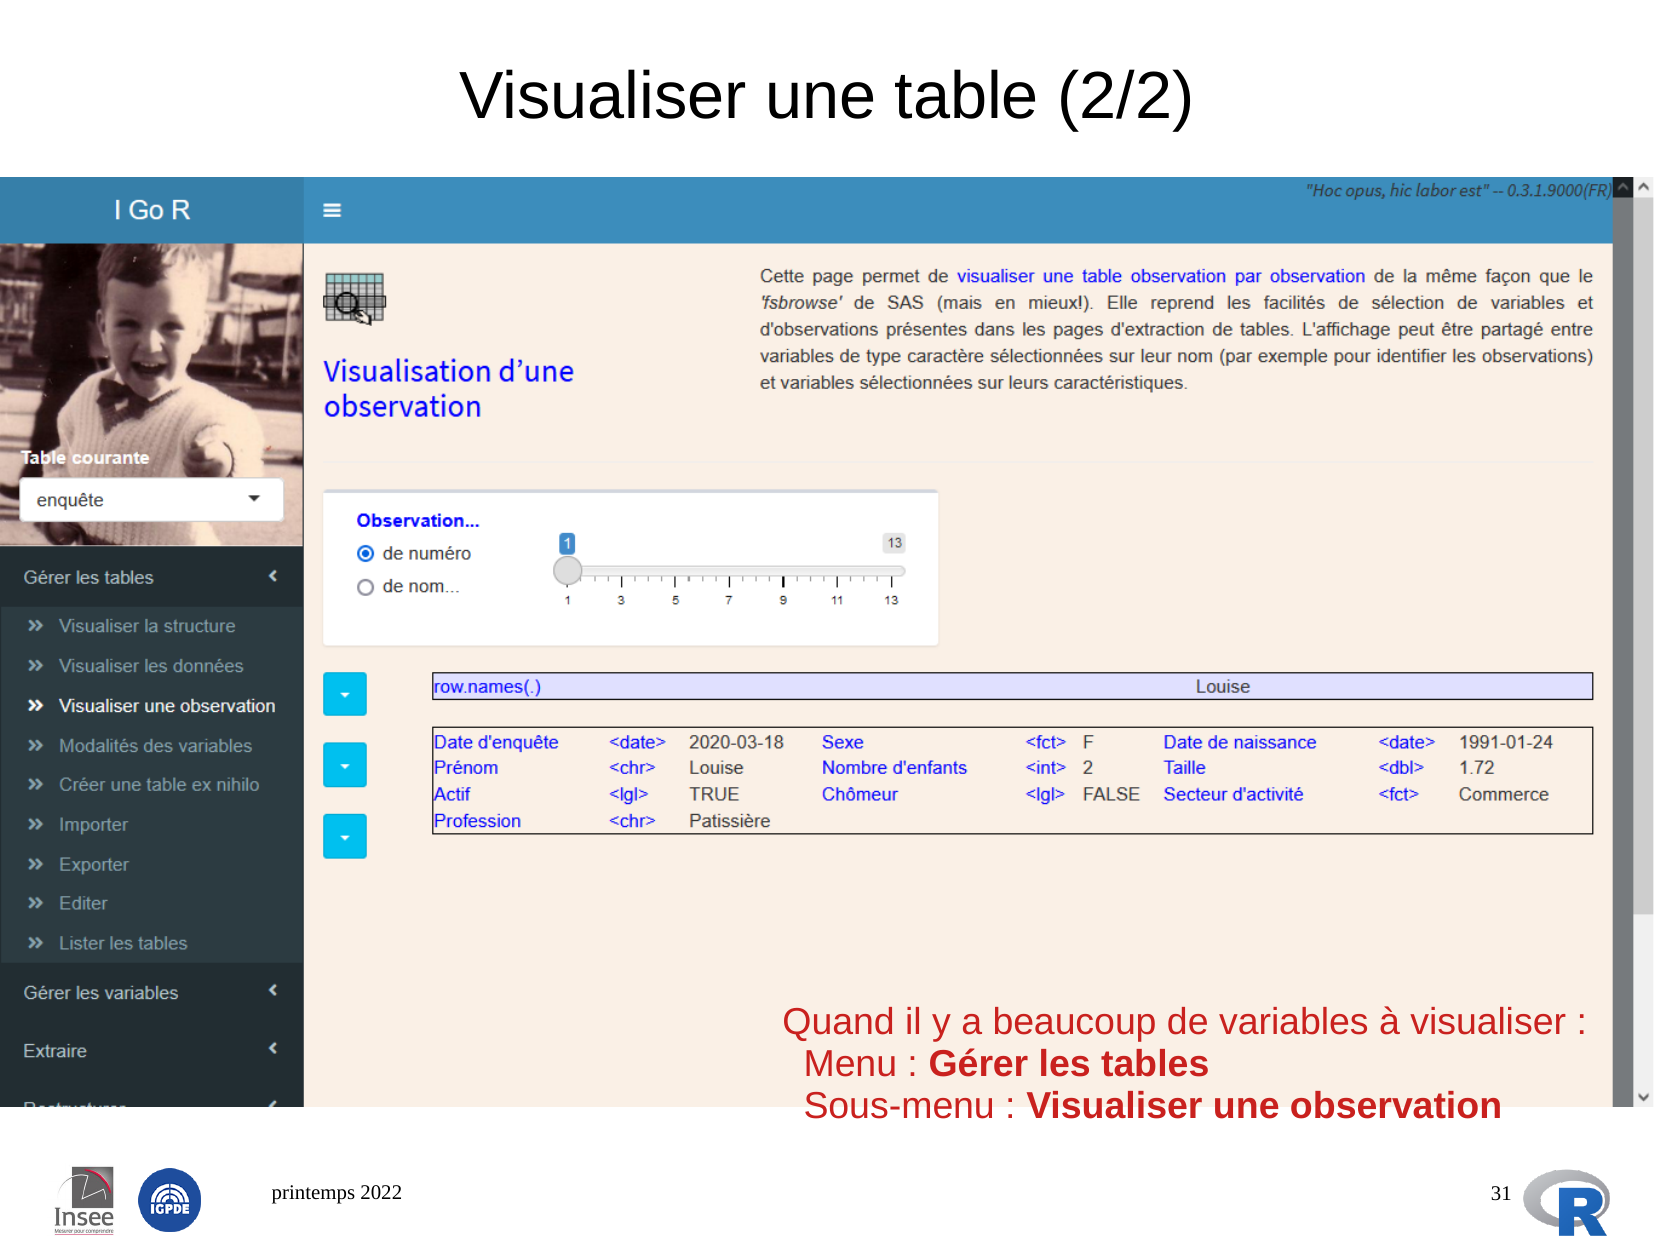

# Visualiser une table (2/2)
Quand il y a beaucoup de variables à visualiser :
 Menu : Gérer les tables
 Sous-menu : Visualiser une observation
printemps 2022
31